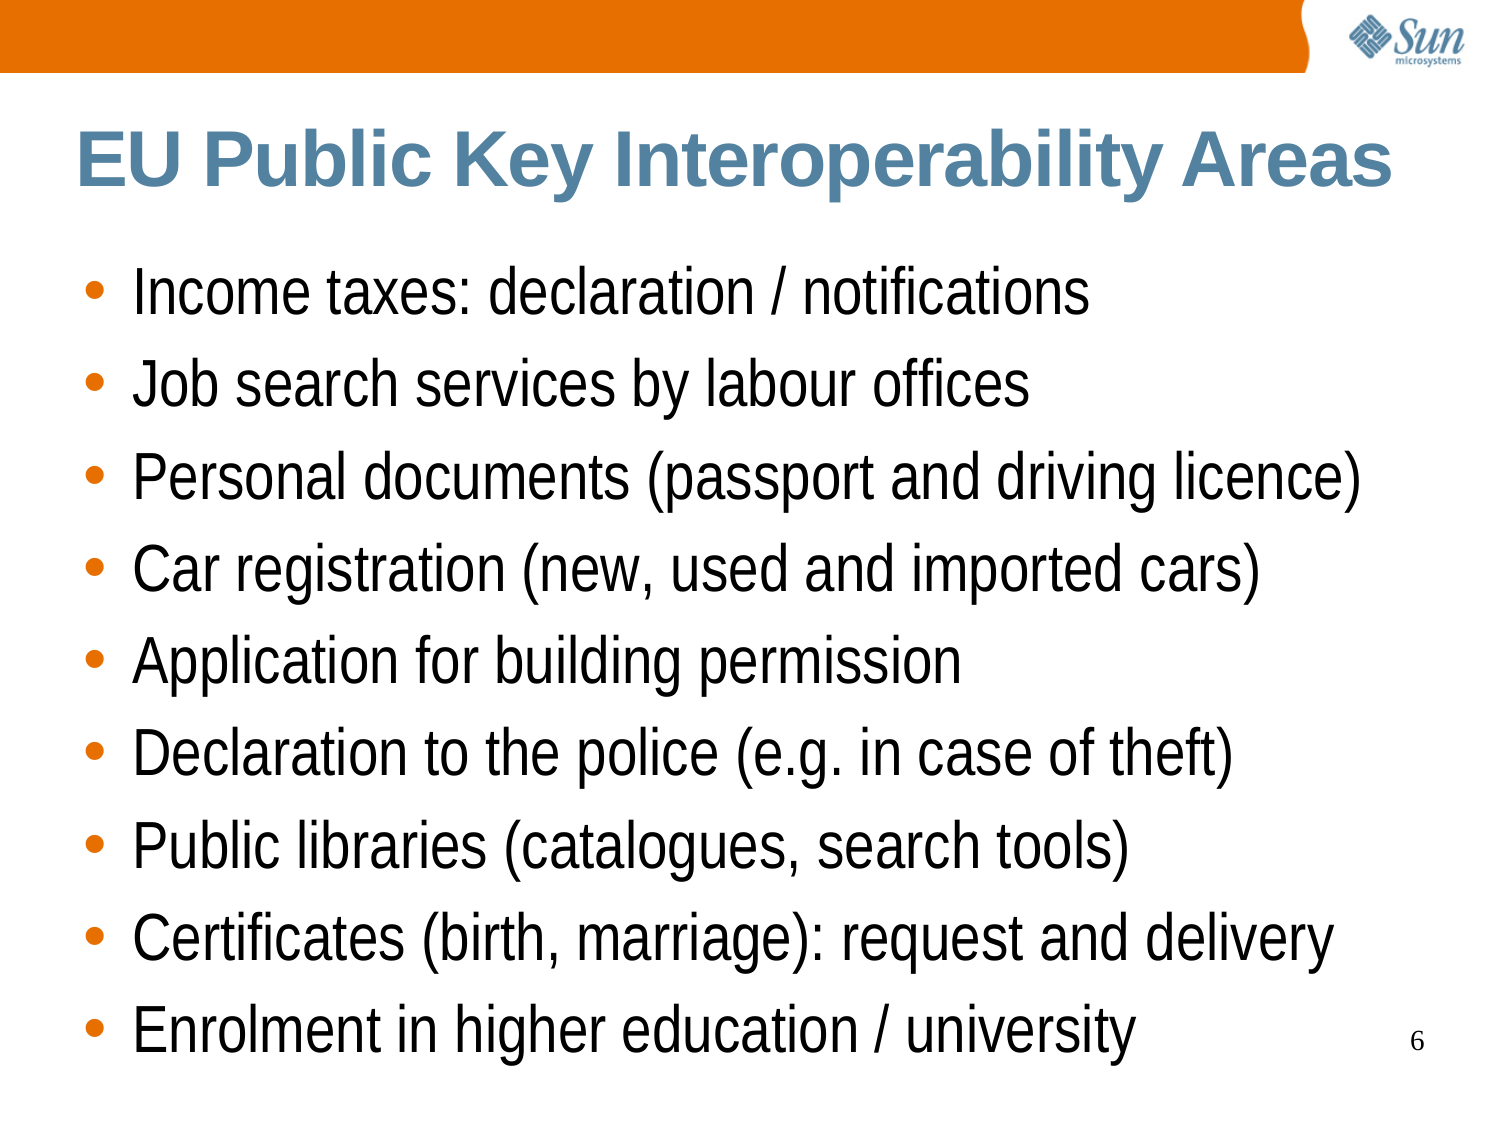

# EU Public Key Interoperability Areas
Income taxes: declaration / notifications
Job search services by labour offices
Personal documents (passport and driving licence)
Car registration (new, used and imported cars)
Application for building permission
Declaration to the police (e.g. in case of theft)
Public libraries (catalogues, search tools)
Certificates (birth, marriage): request and delivery
Enrolment in higher education / university
6